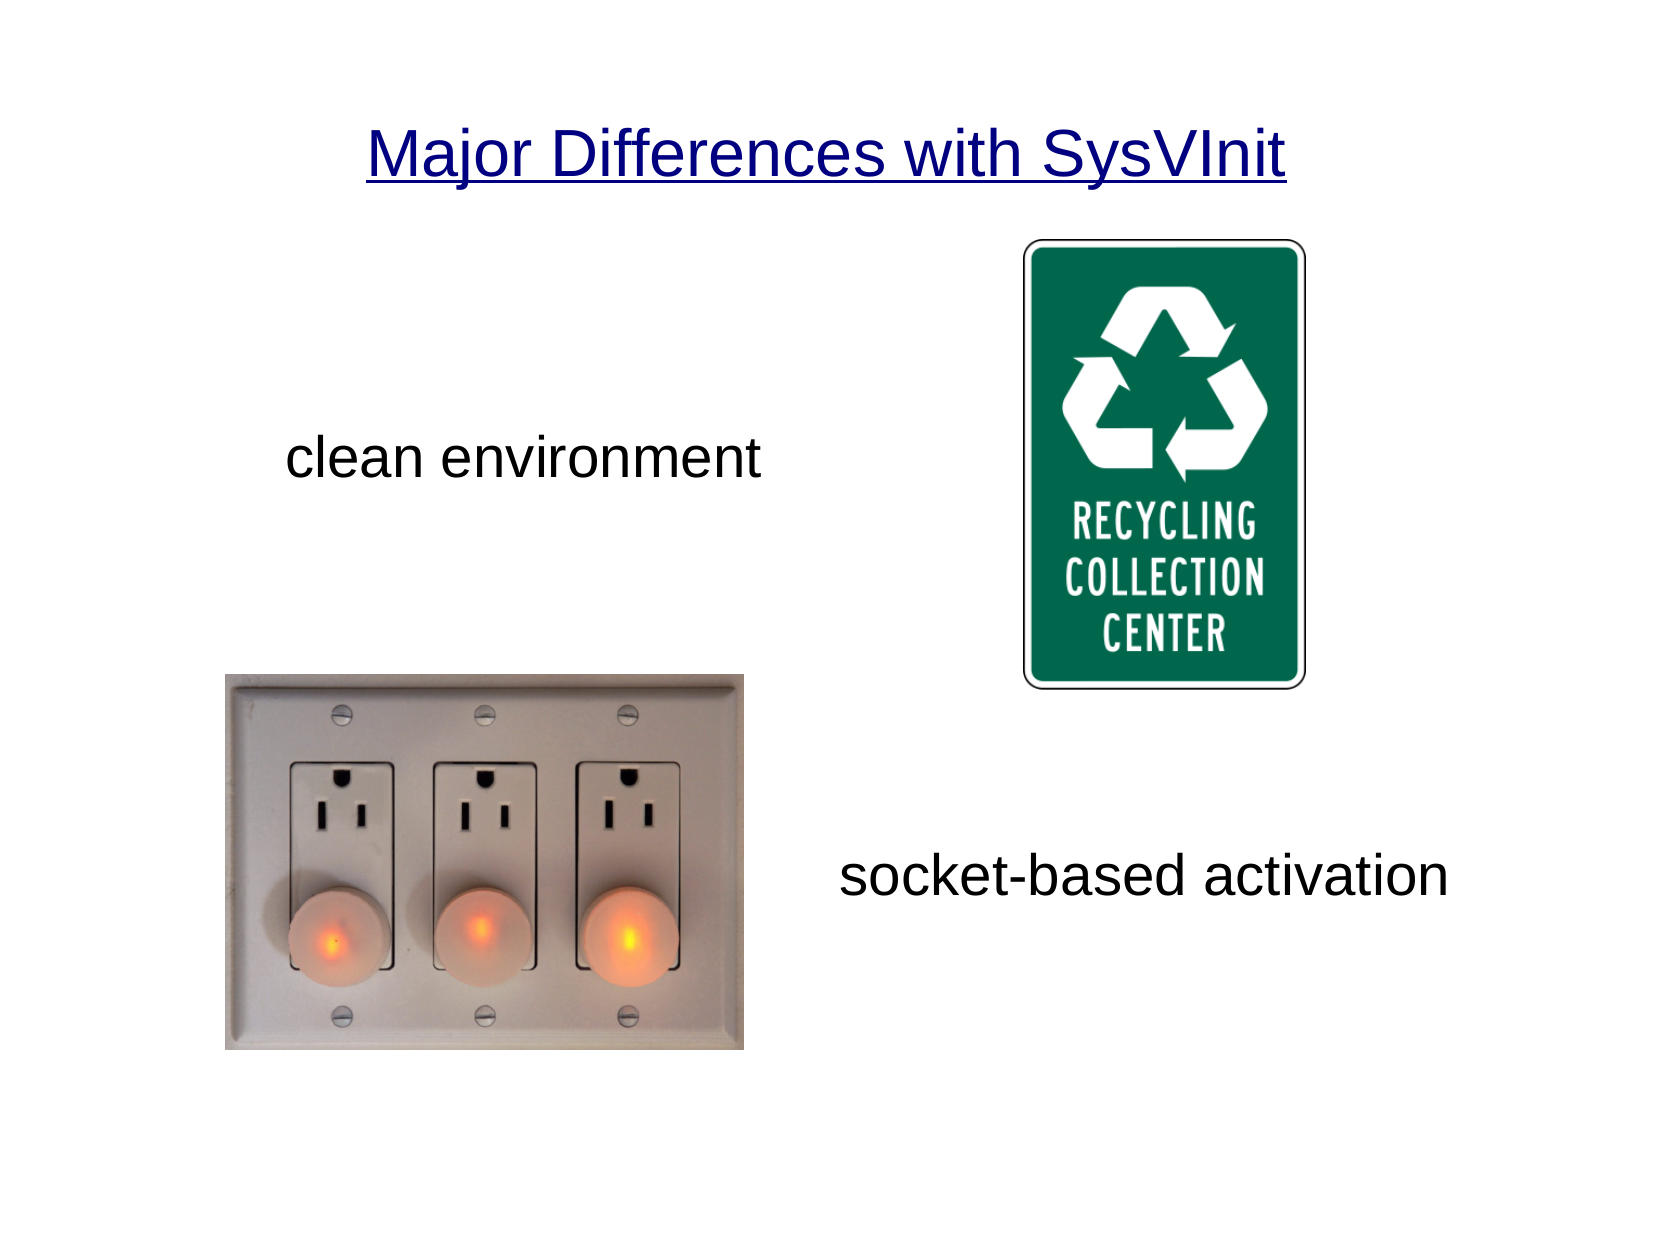

# Major Differences with SysVInit
clean environment
socket-based activation